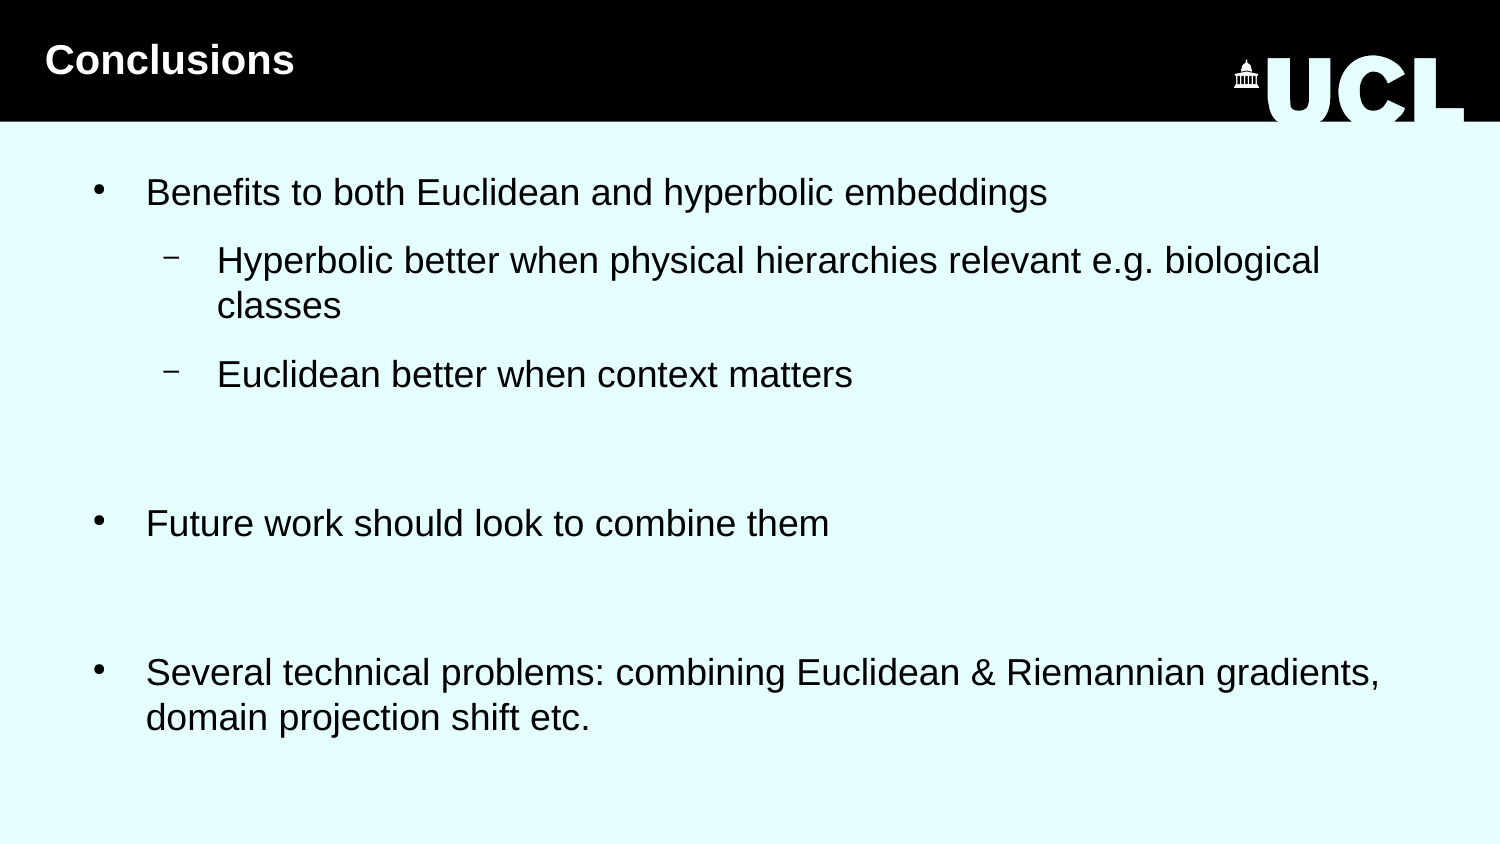

Conclusions
# Benefits to both Euclidean and hyperbolic embeddings
Hyperbolic better when physical hierarchies relevant e.g. biological classes
Euclidean better when context matters
Future work should look to combine them
Several technical problems: combining Euclidean & Riemannian gradients, domain projection shift etc.